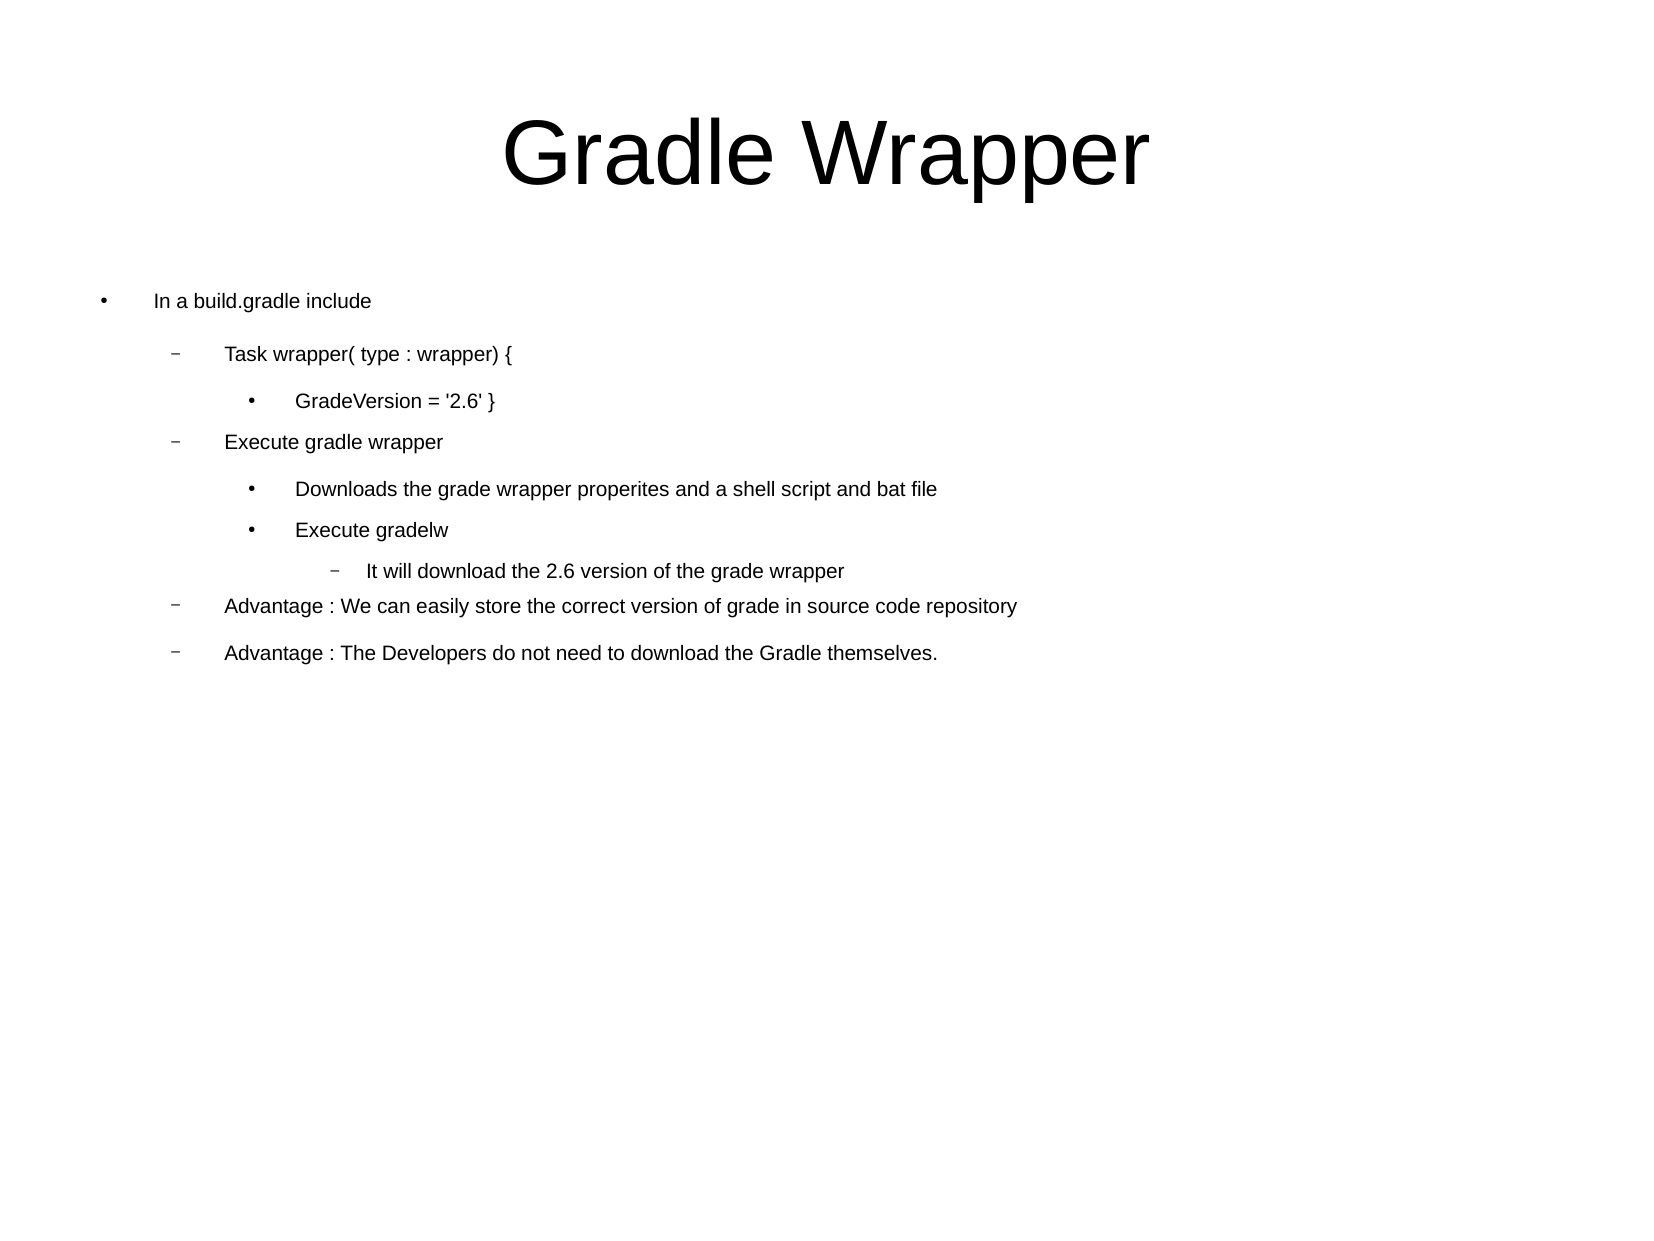

# Gradle Wrapper
In a build.gradle include
Task wrapper( type : wrapper) {
GradeVersion = '2.6' }
Execute gradle wrapper
Downloads the grade wrapper properites and a shell script and bat file
Execute gradelw
It will download the 2.6 version of the grade wrapper
Advantage : We can easily store the correct version of grade in source code repository
Advantage : The Developers do not need to download the Gradle themselves.